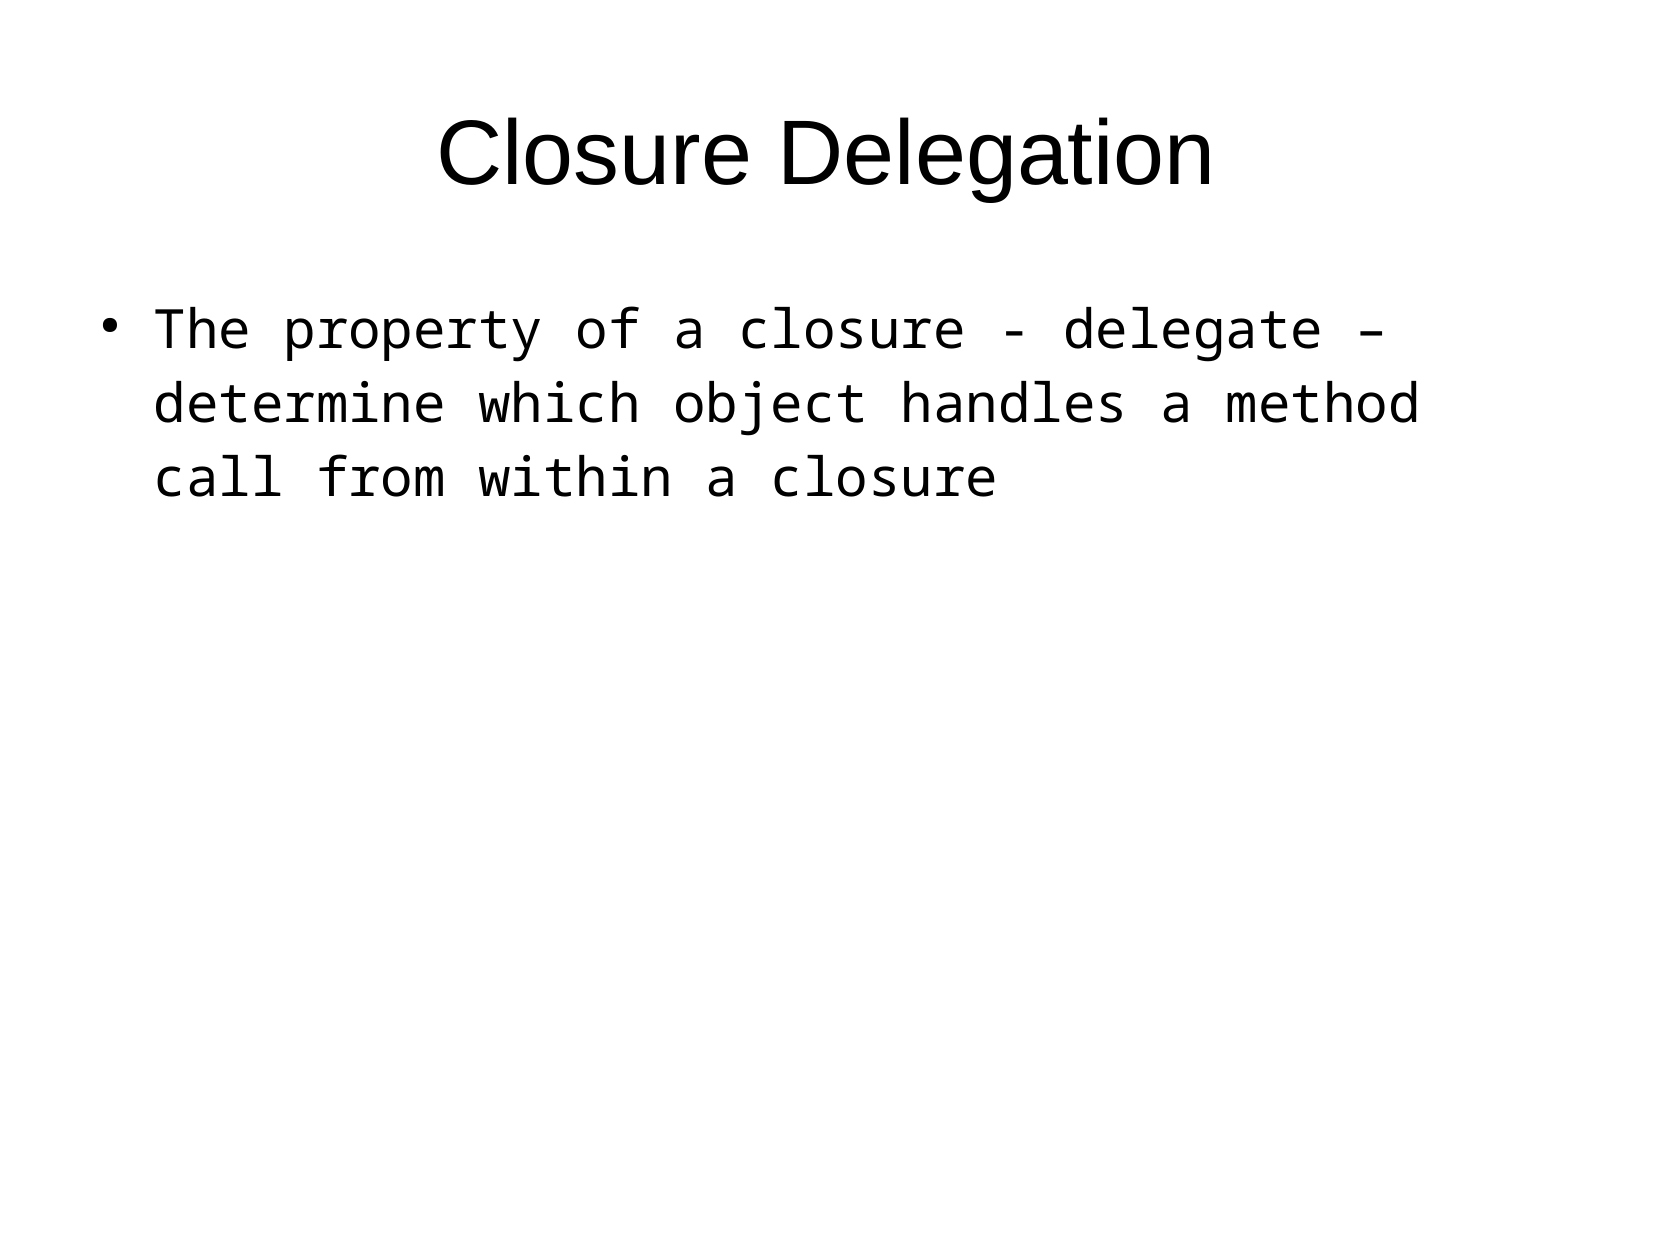

# Closure Delegation
The property of a closure - delegate – determine which object handles a method call from within a closure